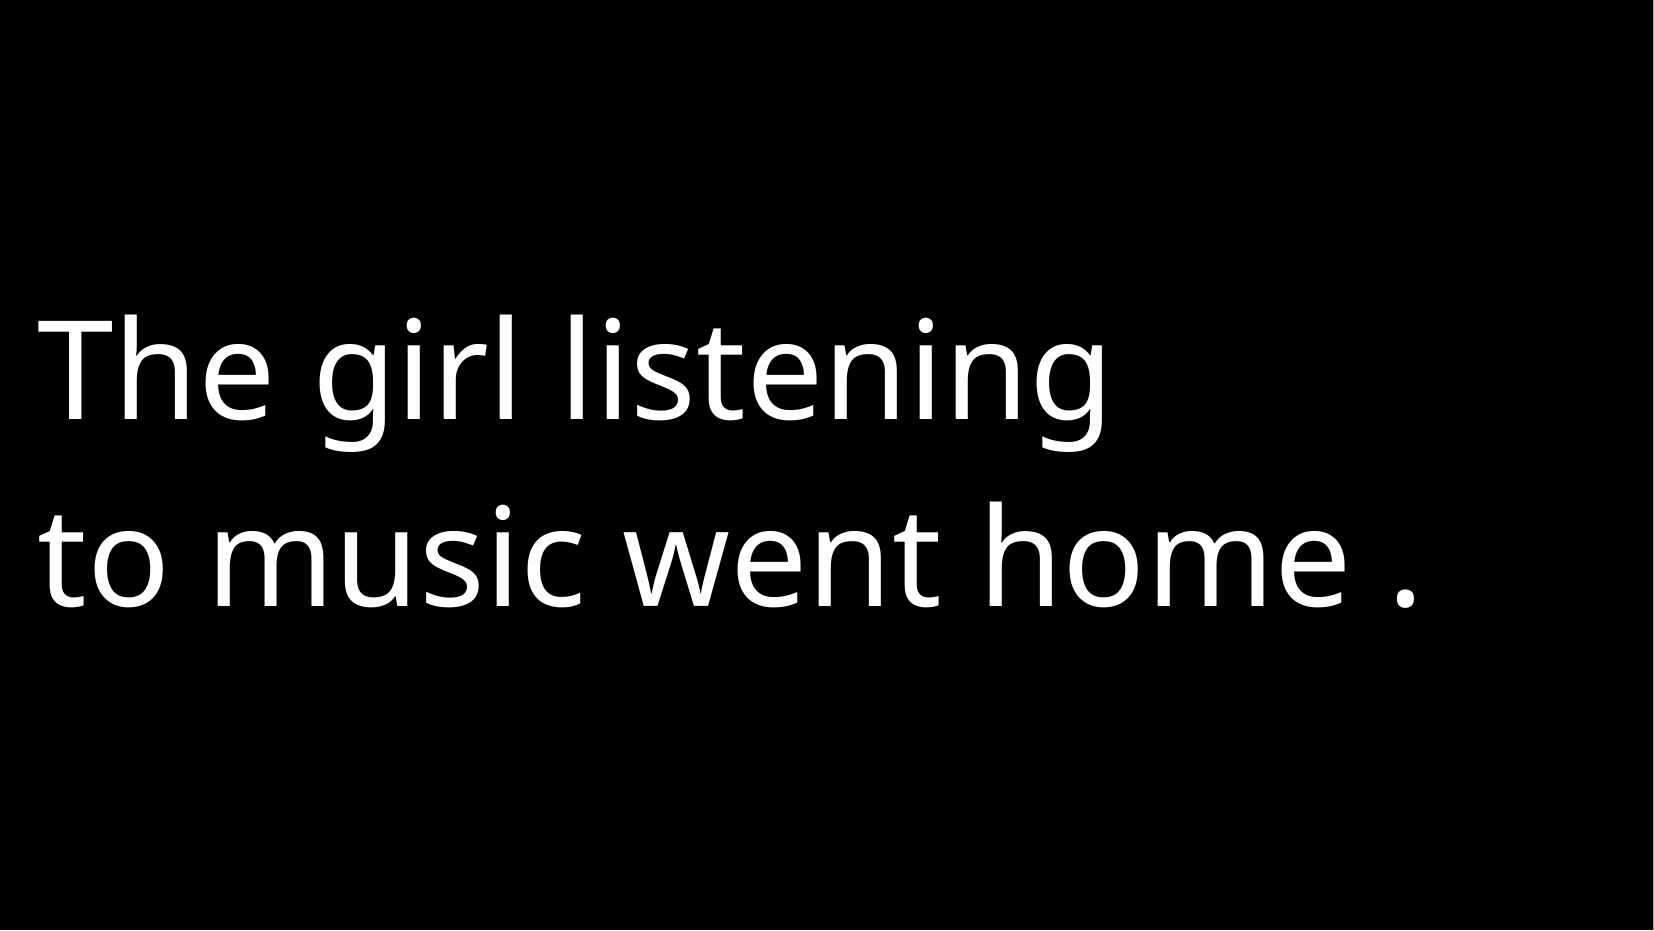

# The girl listening to music went home .